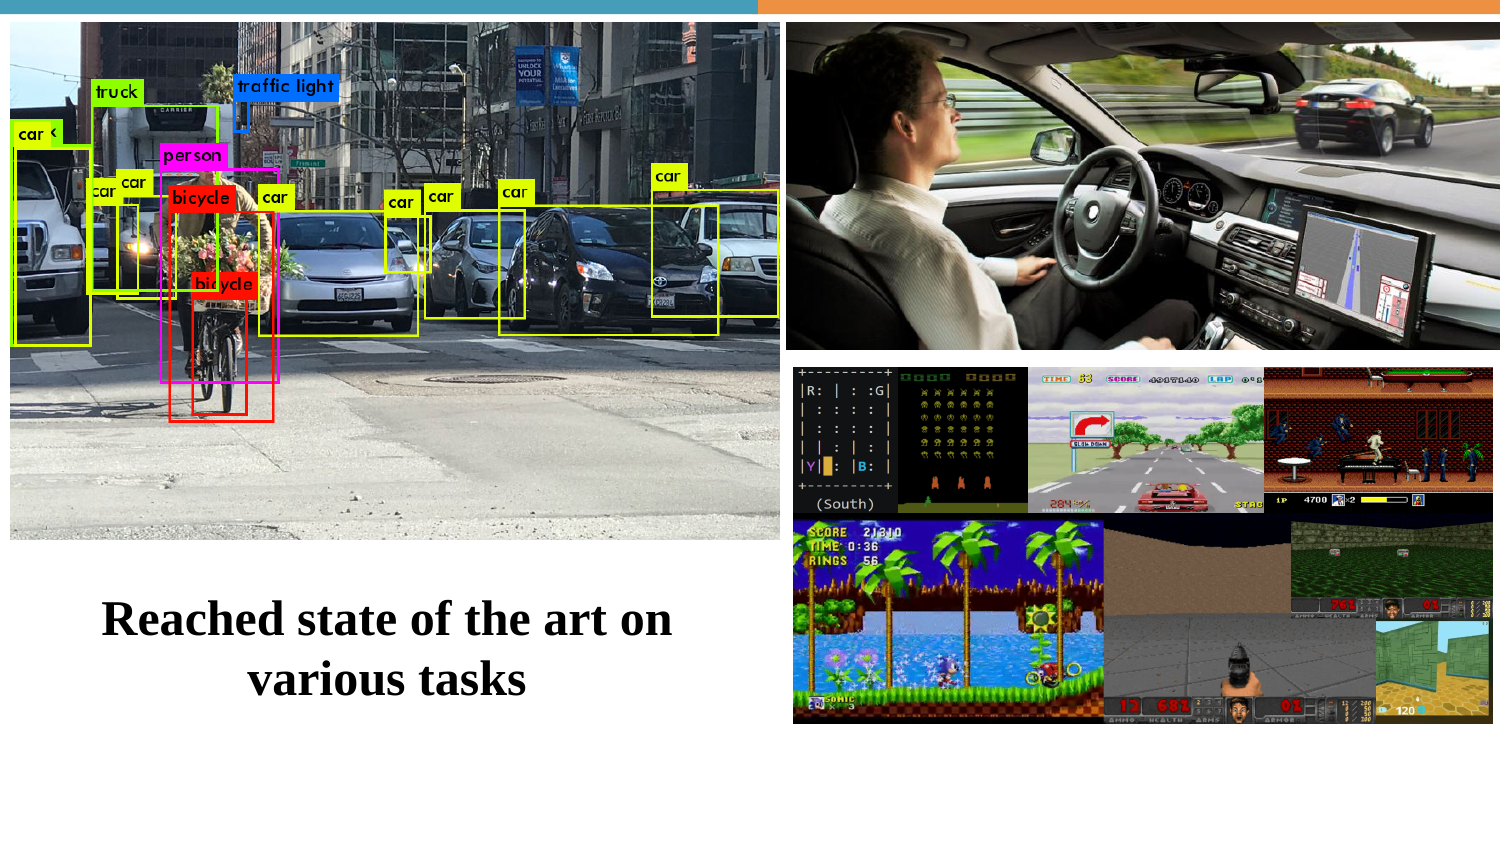

Reached state of the art on various tasks